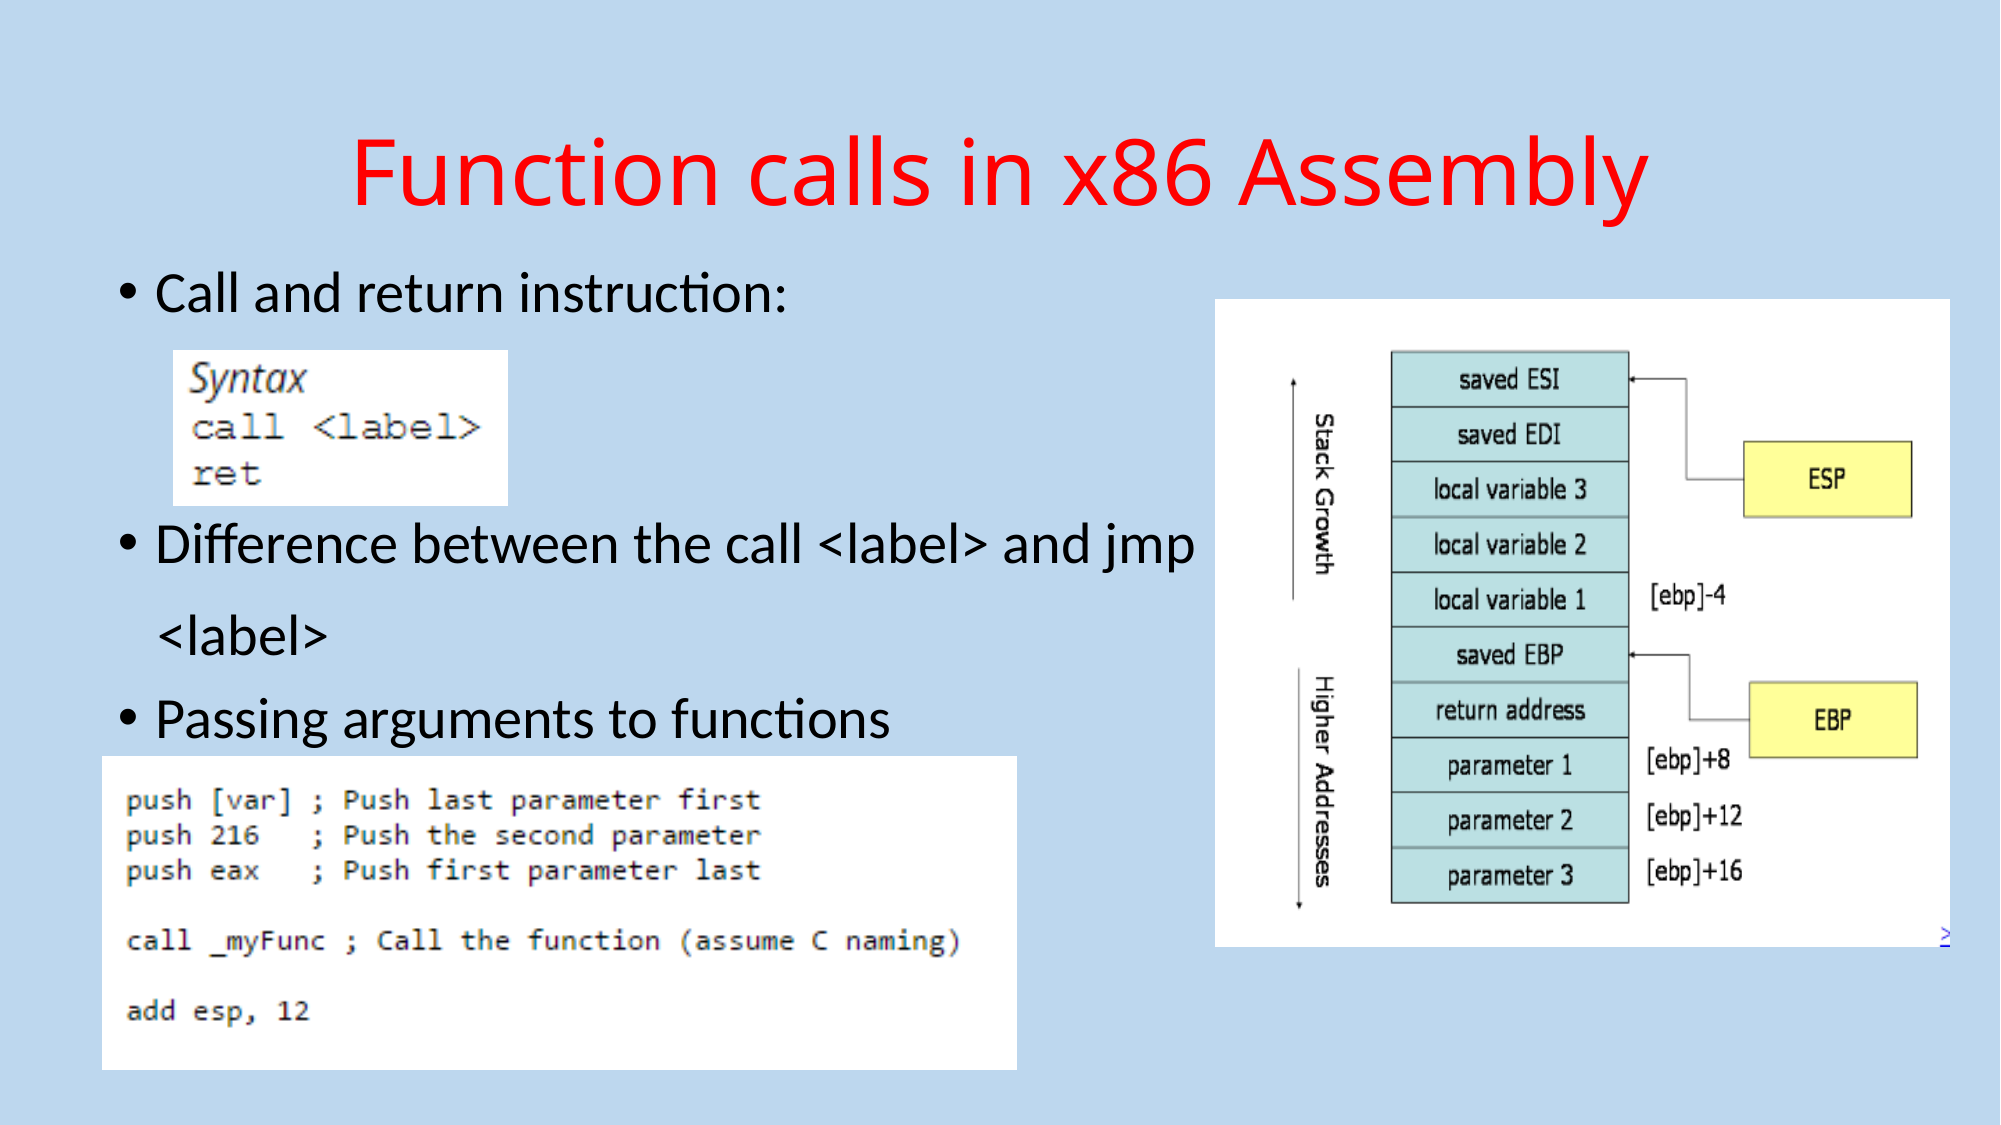

# Function calls in x86 Assembly
Call and return instruction:
Difference between the call <label> and jmp
 <label>
Passing arguments to functions